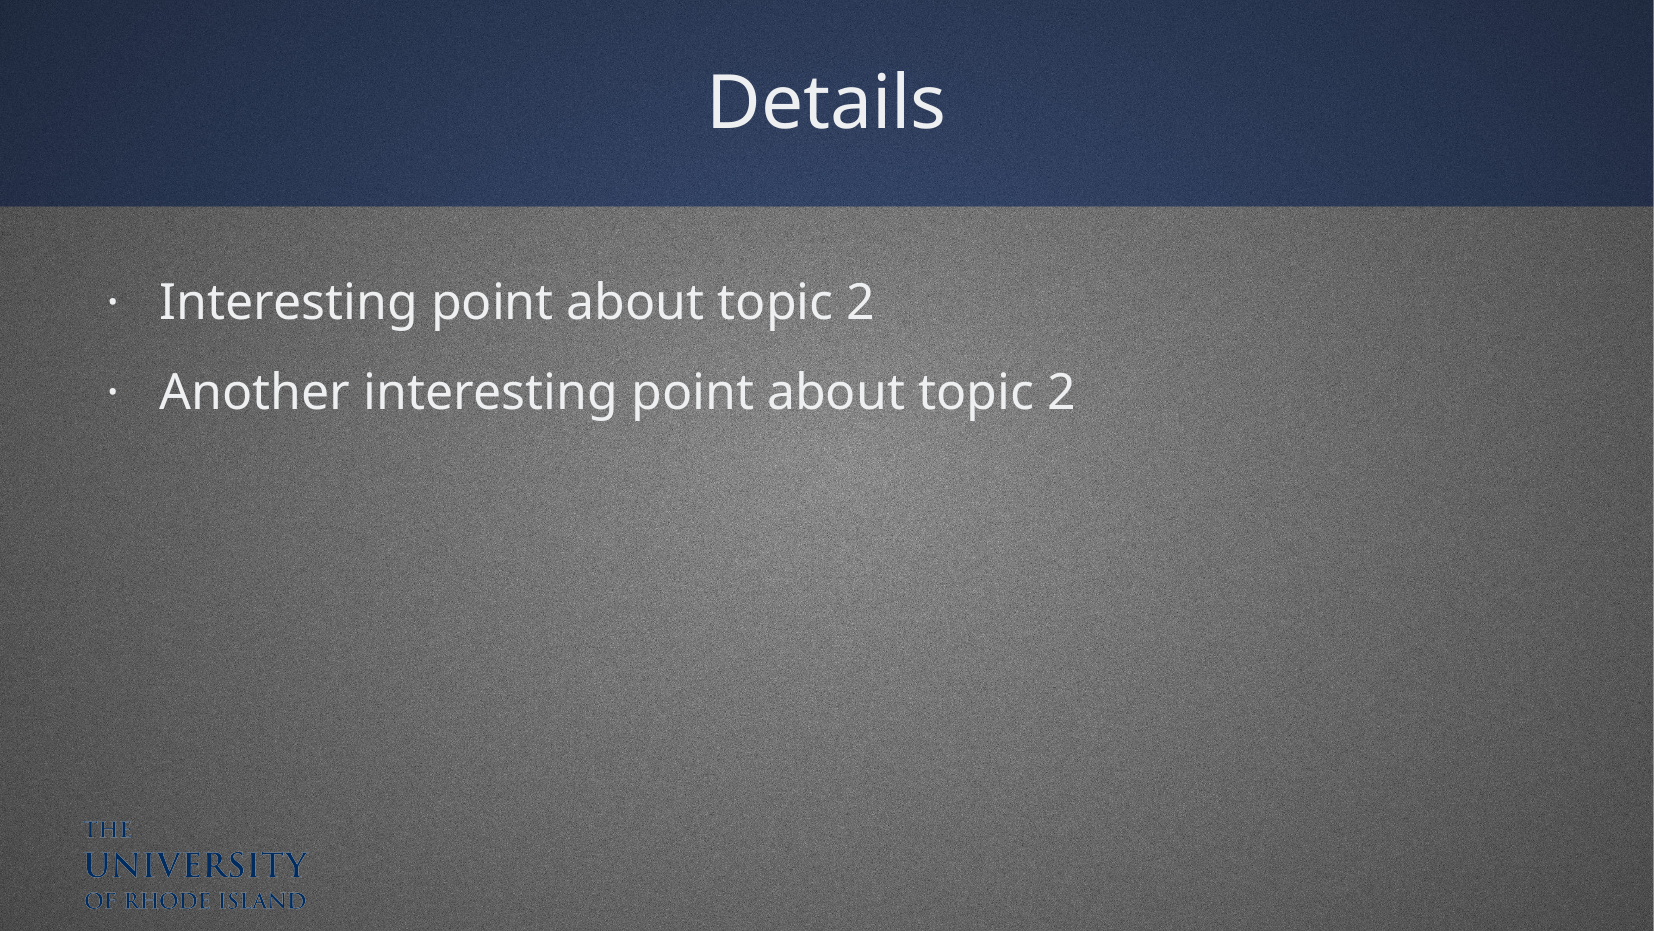

# Details
Interesting point about topic 2
Another interesting point about topic 2